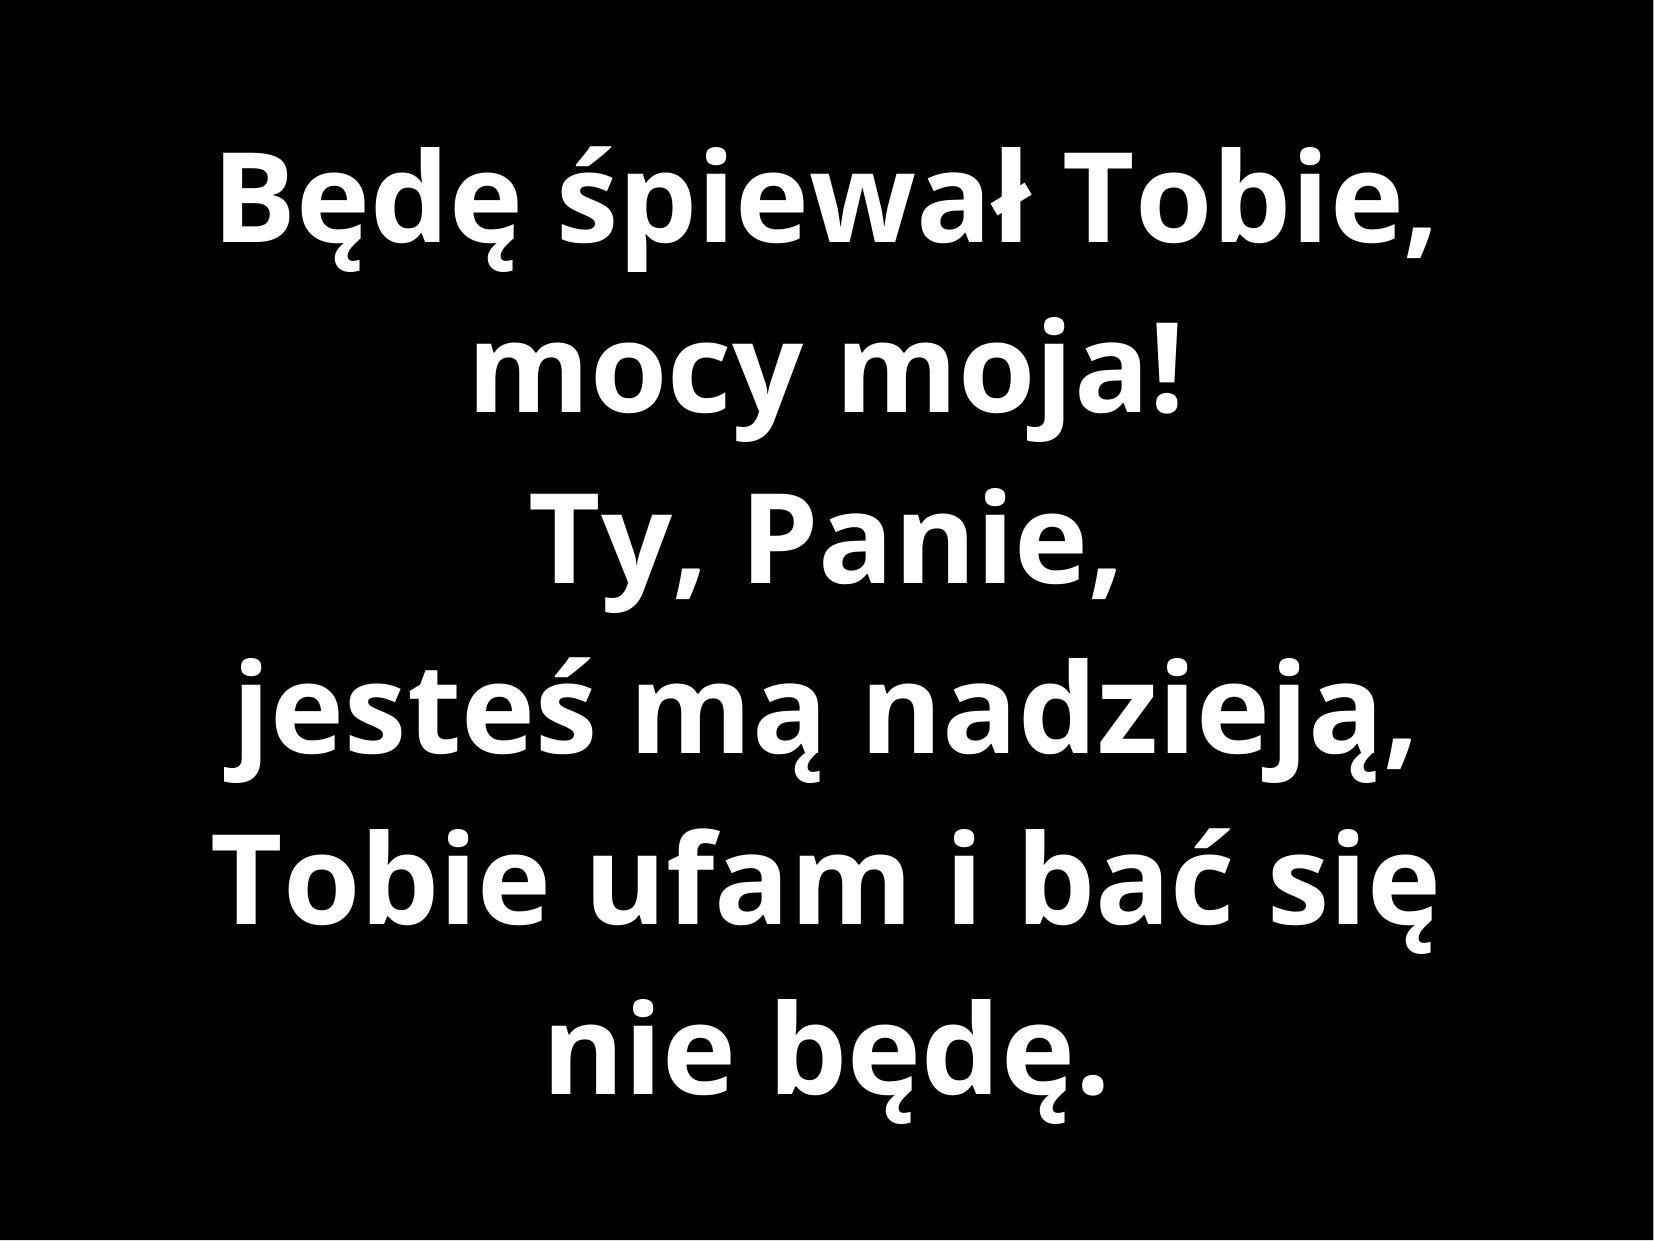

# Będę śpiewał Tobie, mocy moja! Ty, Panie, jesteś mą nadzieją, Tobie ufam i bać się nie będę.